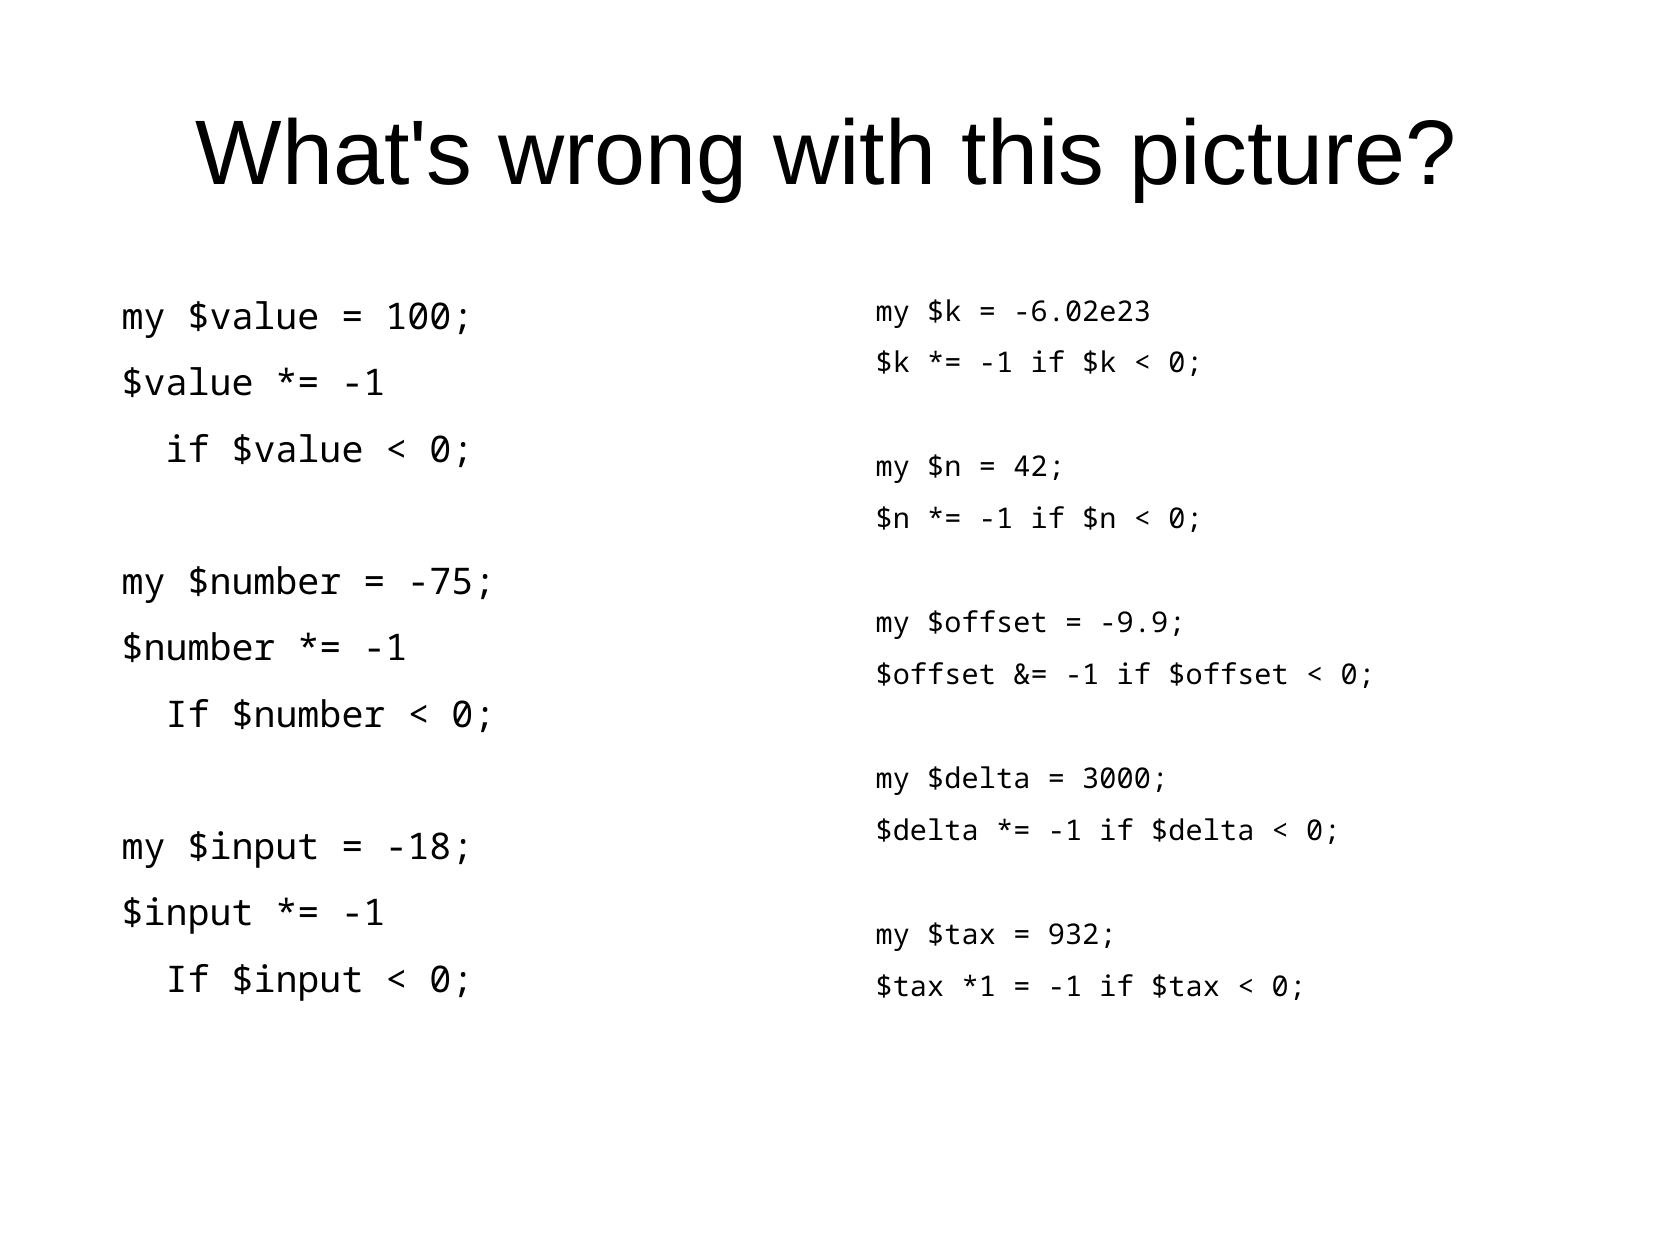

# What's wrong with this picture?
my $value = 100;
$value *= -1
 if $value < 0;
my $number = -75;
$number *= -1
 If $number < 0;
my $input = -18;
$input *= -1
 If $input < 0;
my $k = -6.02e23
$k *= -1 if $k < 0;
my $n = 42;
$n *= -1 if $n < 0;
my $offset = -9.9;
$offset &= -1 if $offset < 0;
my $delta = 3000;
$delta *= -1 if $delta < 0;
my $tax = 932;
$tax *1 = -1 if $tax < 0;